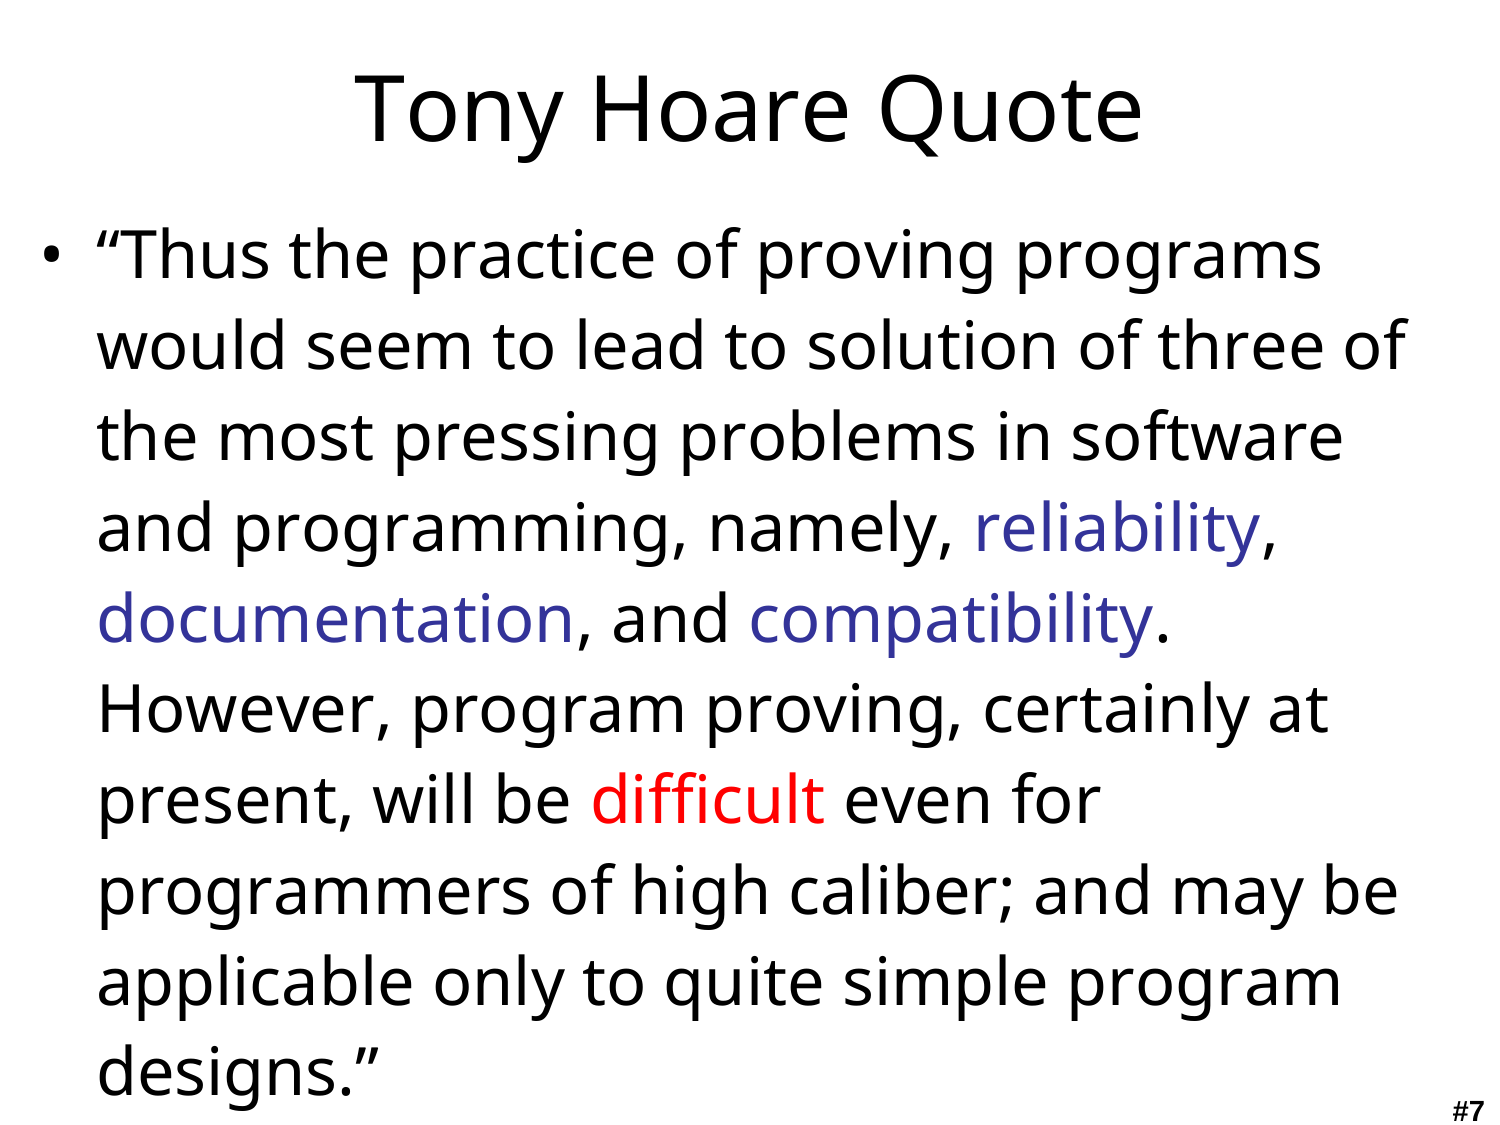

# Tony Hoare Quote
“Thus the practice of proving programs would seem to lead to solution of three of the most pressing problems in software and programming, namely, reliability, documentation, and compatibility. However, program proving, certainly at present, will be difficult even for programmers of high caliber; and may be applicable only to quite simple program designs.”
		-- C.A.R Hoare, An Axiomatic Basis for 				Computer Programming,1969
7